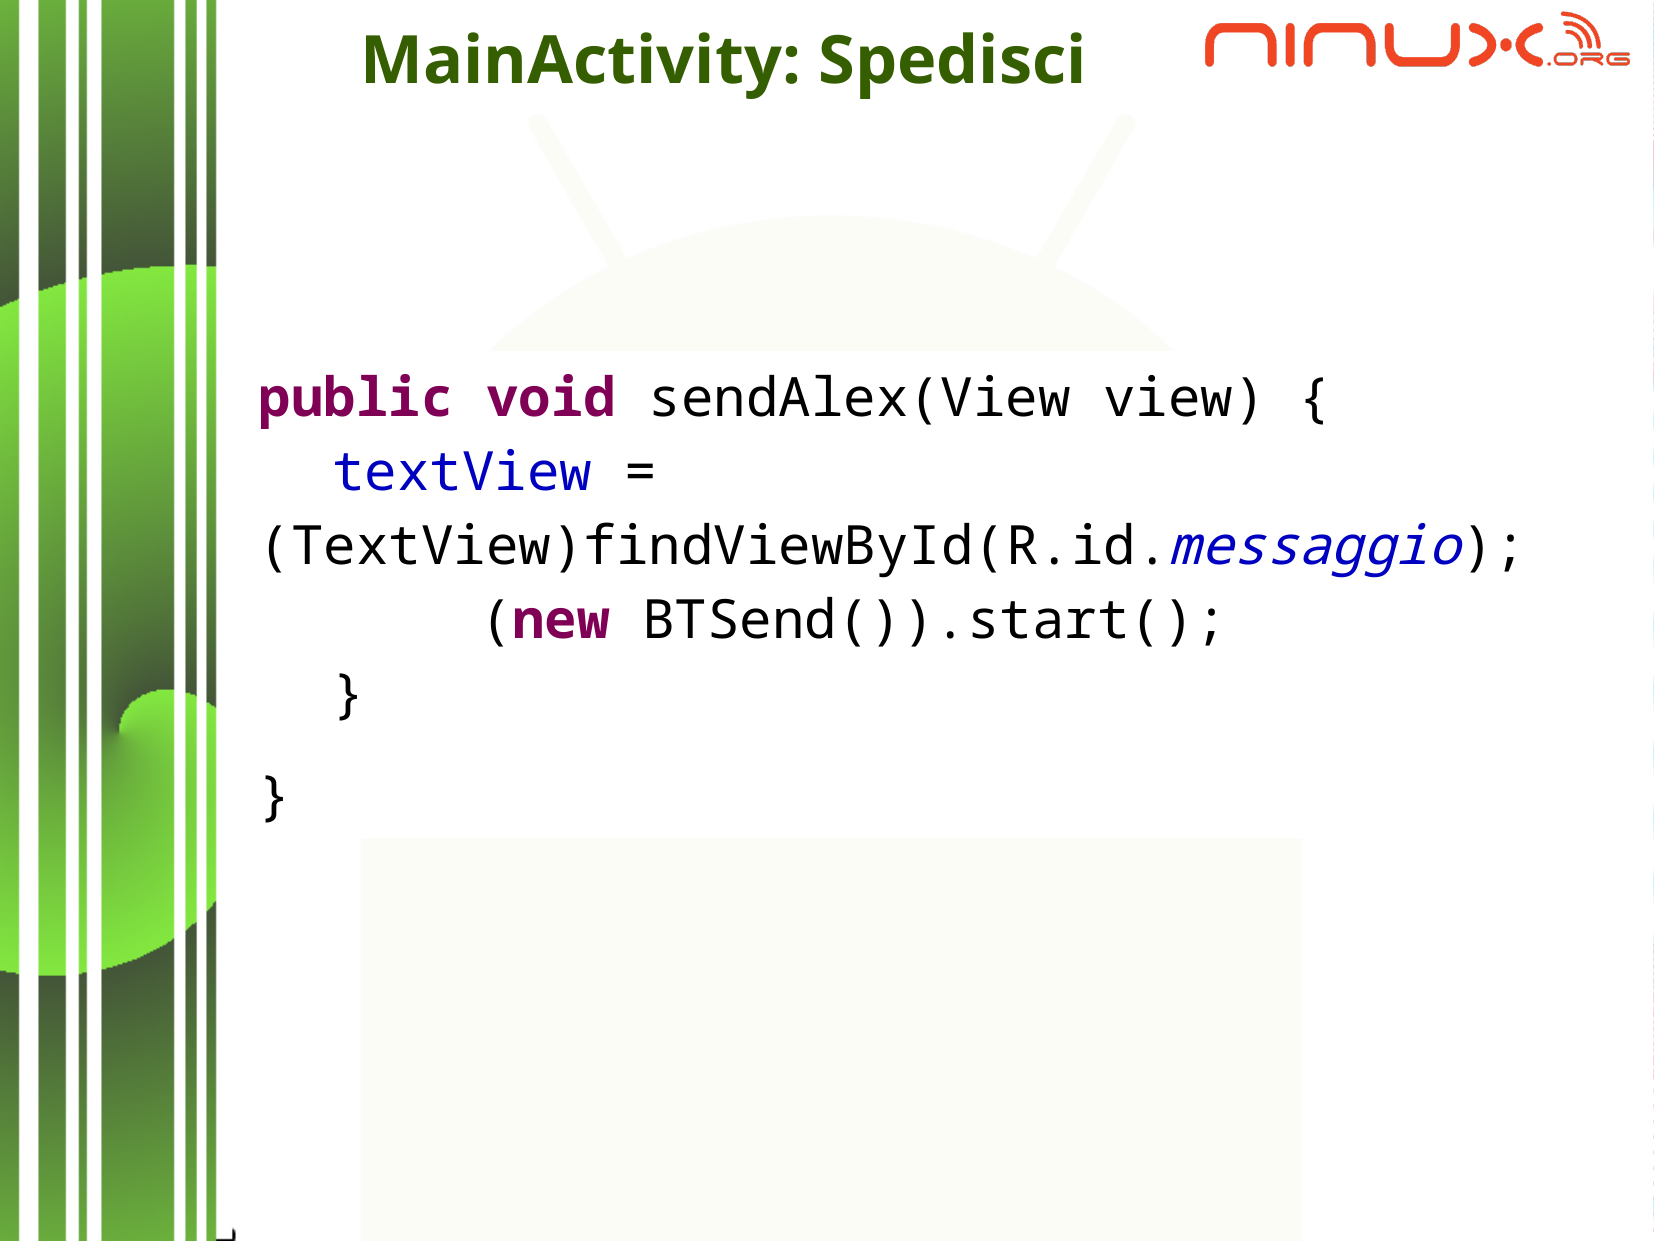

# MainActivity: Spedisci
public void sendAlex(View view) {
	textView = (TextView)findViewById(R.id.messaggio);
			(new BTSend()).start();
	}
}